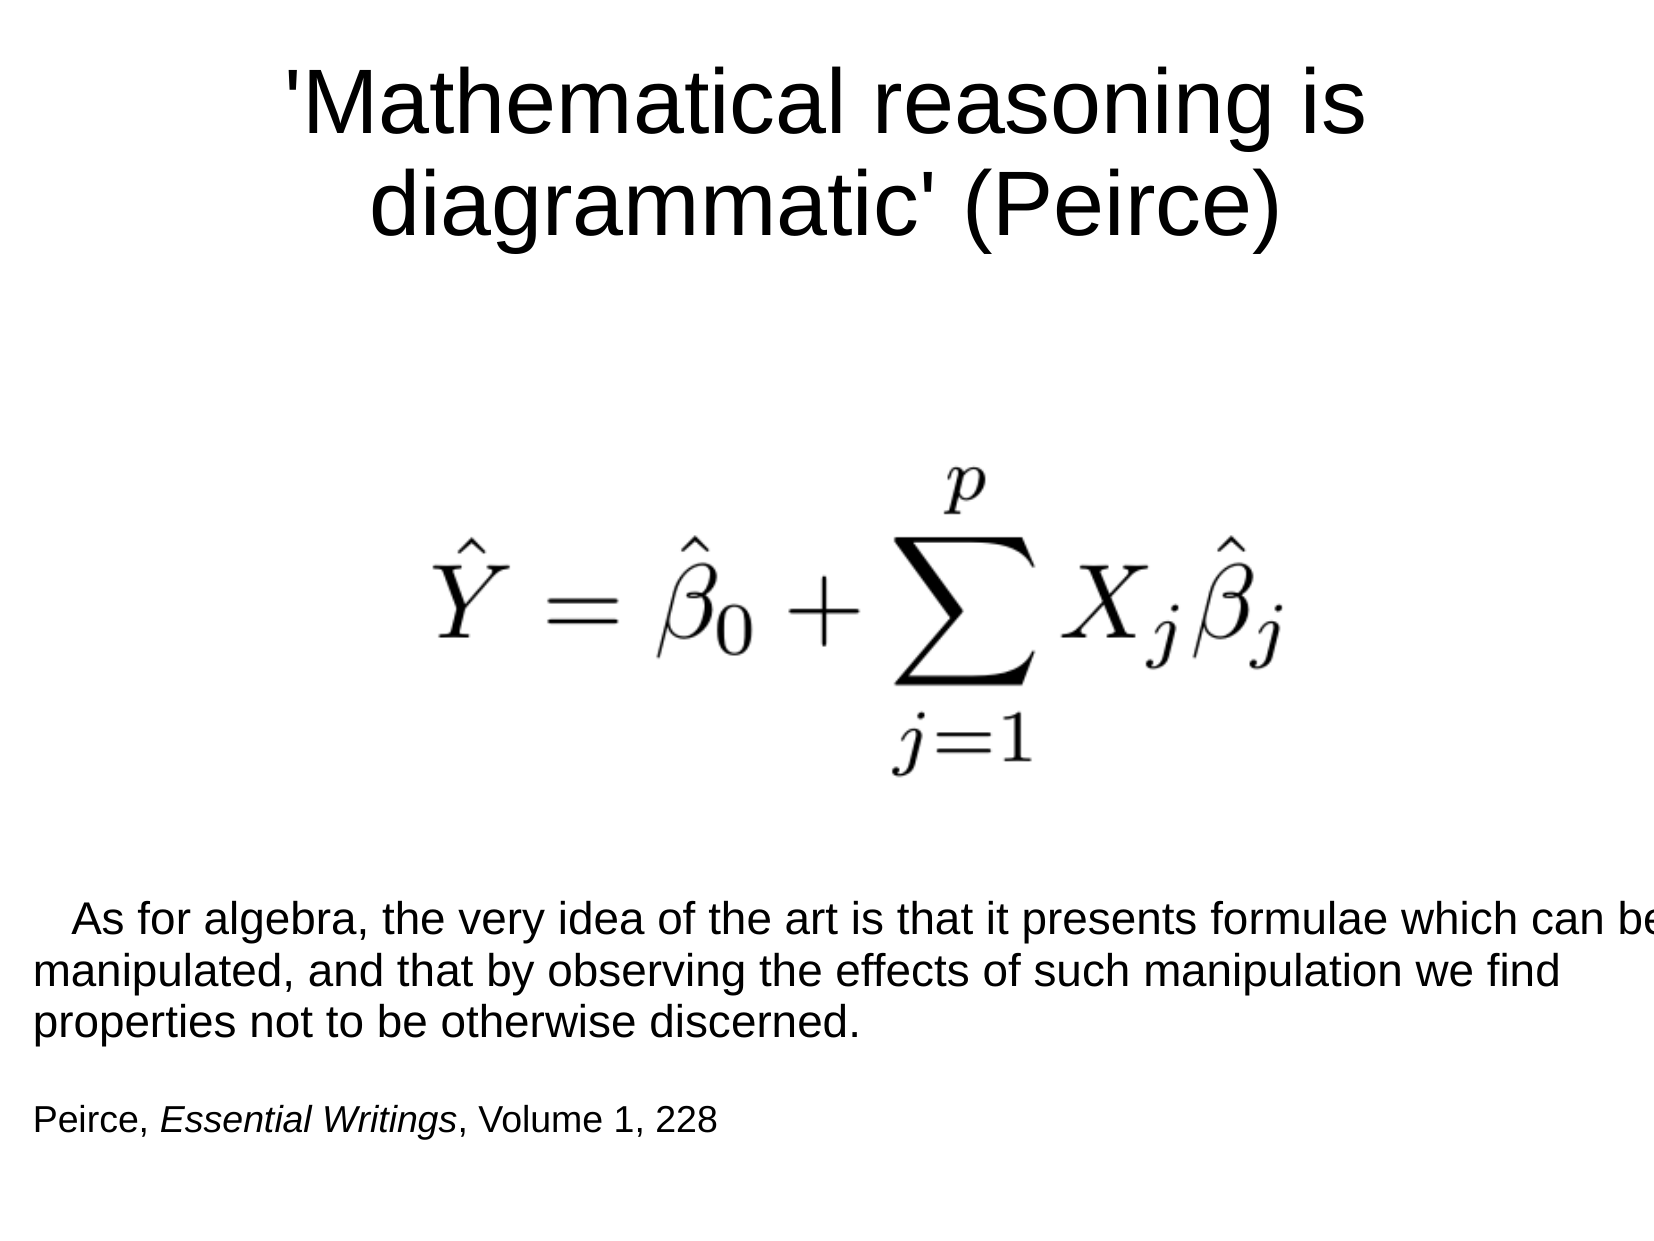

# 'Mathematical reasoning is diagrammatic' (Peirce)
 As for algebra, the very idea of the art is that it presents formulae which can be manipulated, and that by observing the effects of such manipulation we find properties not to be otherwise discerned.
Peirce, Essential Writings, Volume 1, 228